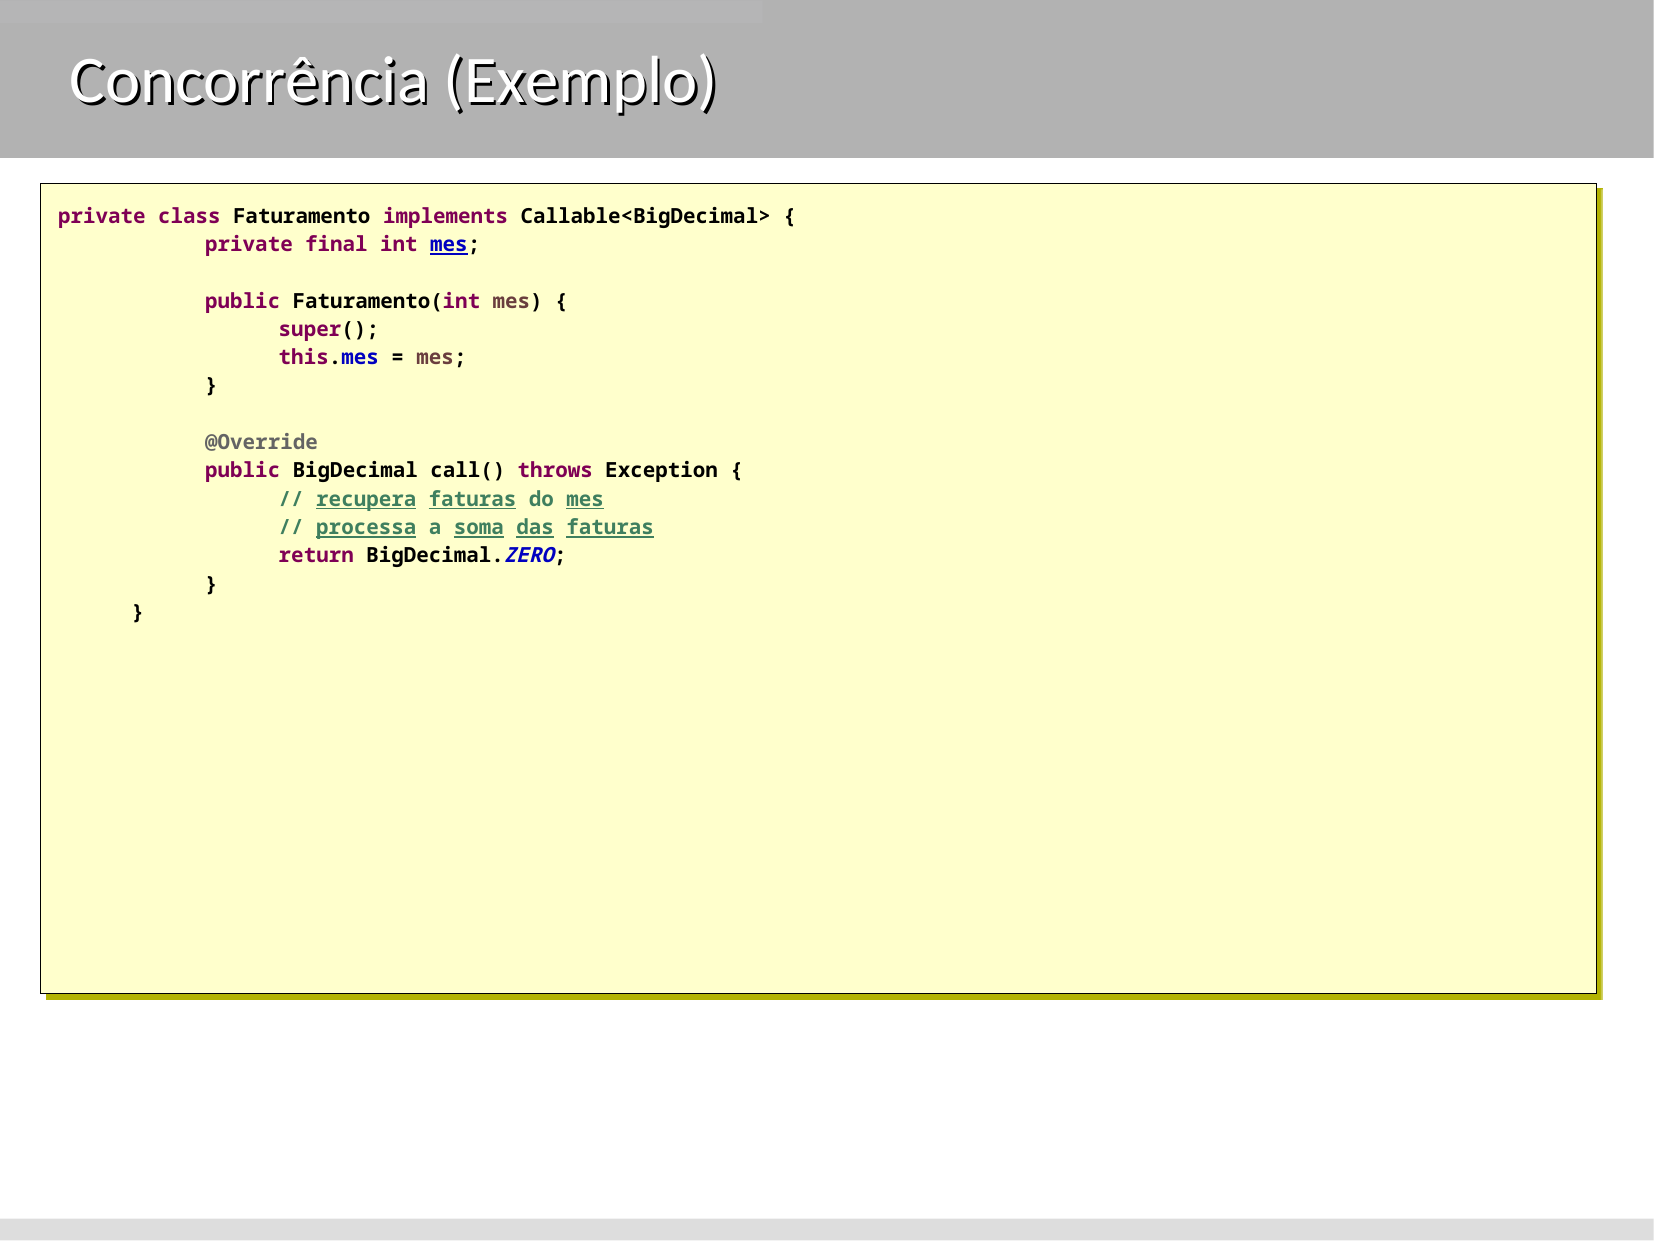

# Concorrência (Exemplo)
private class Faturamento implements Callable<BigDecimal> {
		private final int mes;
		public Faturamento(int mes) {
			super();
			this.mes = mes;
		}
		@Override
		public BigDecimal call() throws Exception {
			// recupera faturas do mes
			// processa a soma das faturas
			return BigDecimal.ZERO;
		}
	}